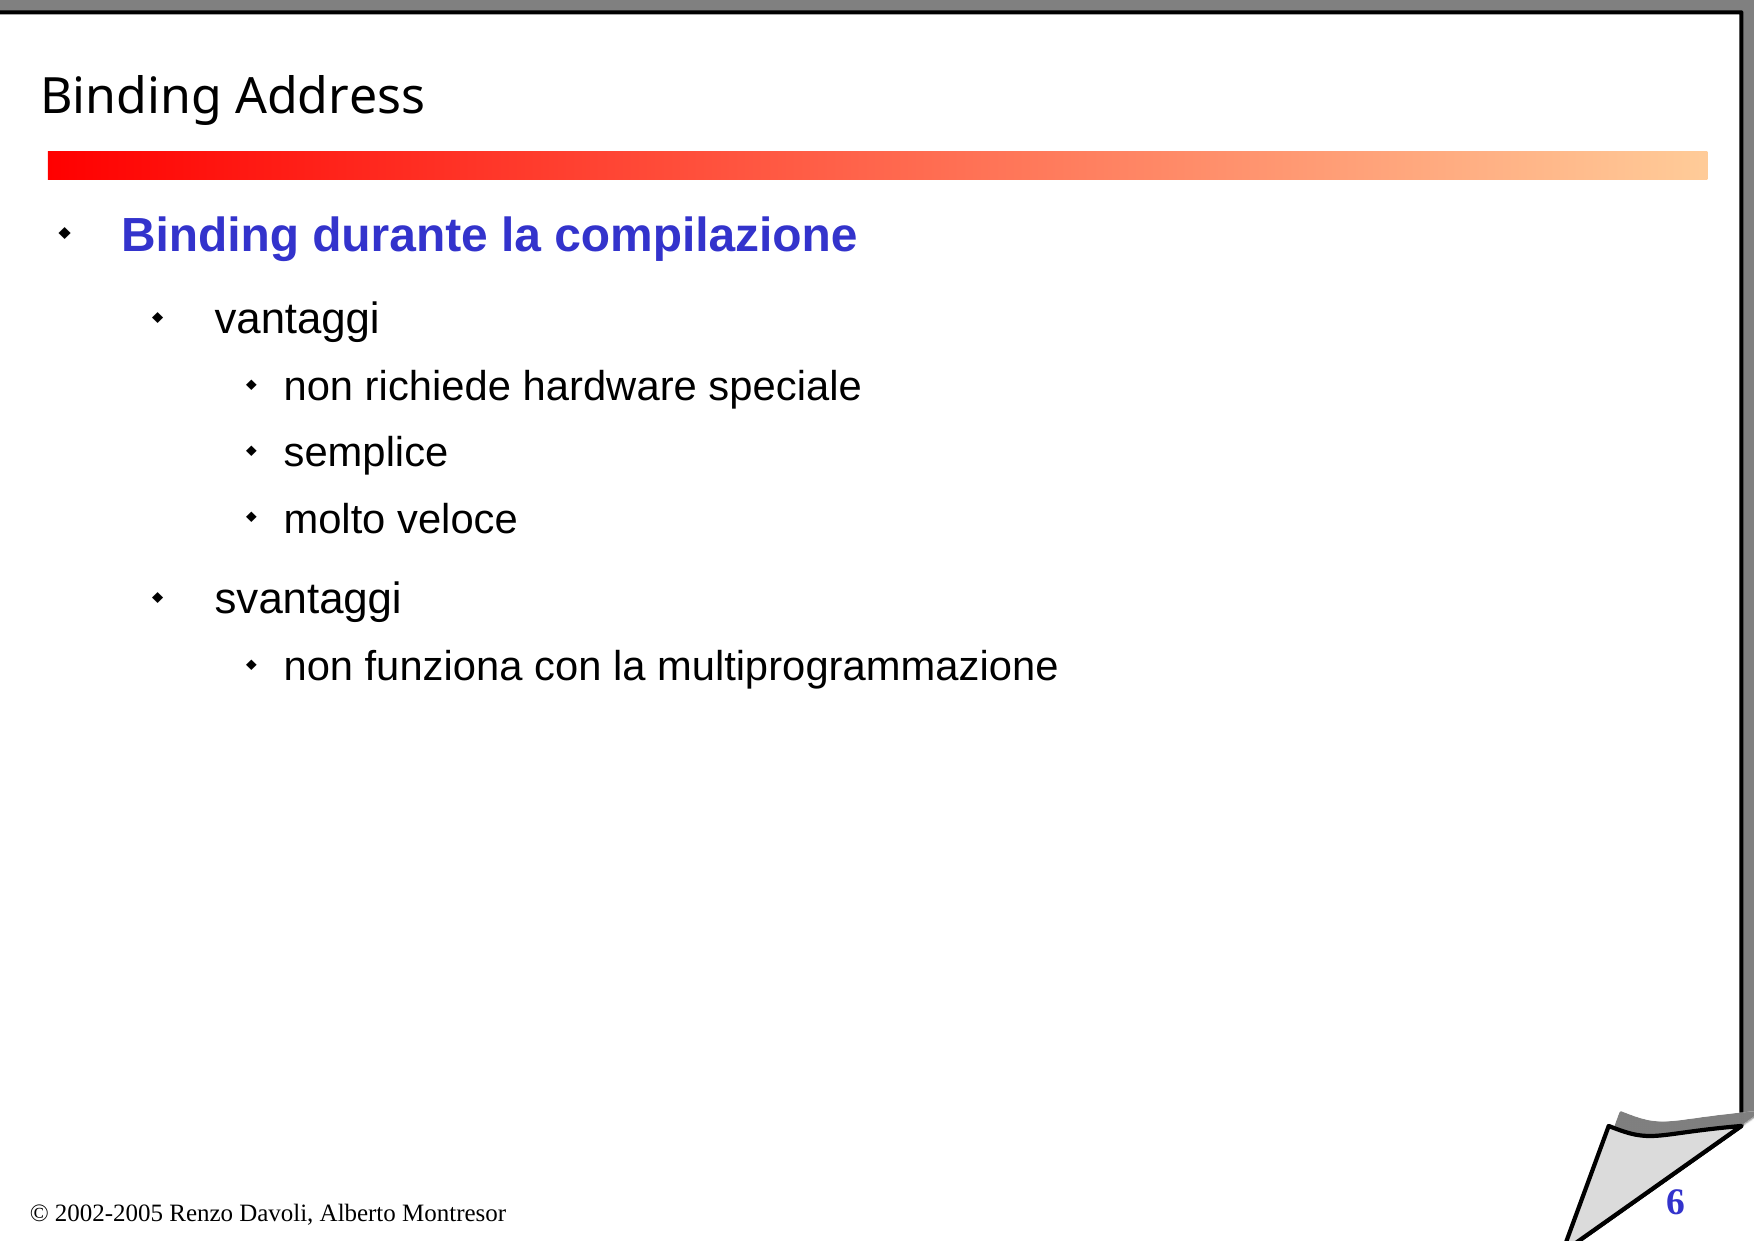

# Binding Address
Binding durante la compilazione
vantaggi
non richiede hardware speciale
semplice
molto veloce
svantaggi
non funziona con la multiprogrammazione